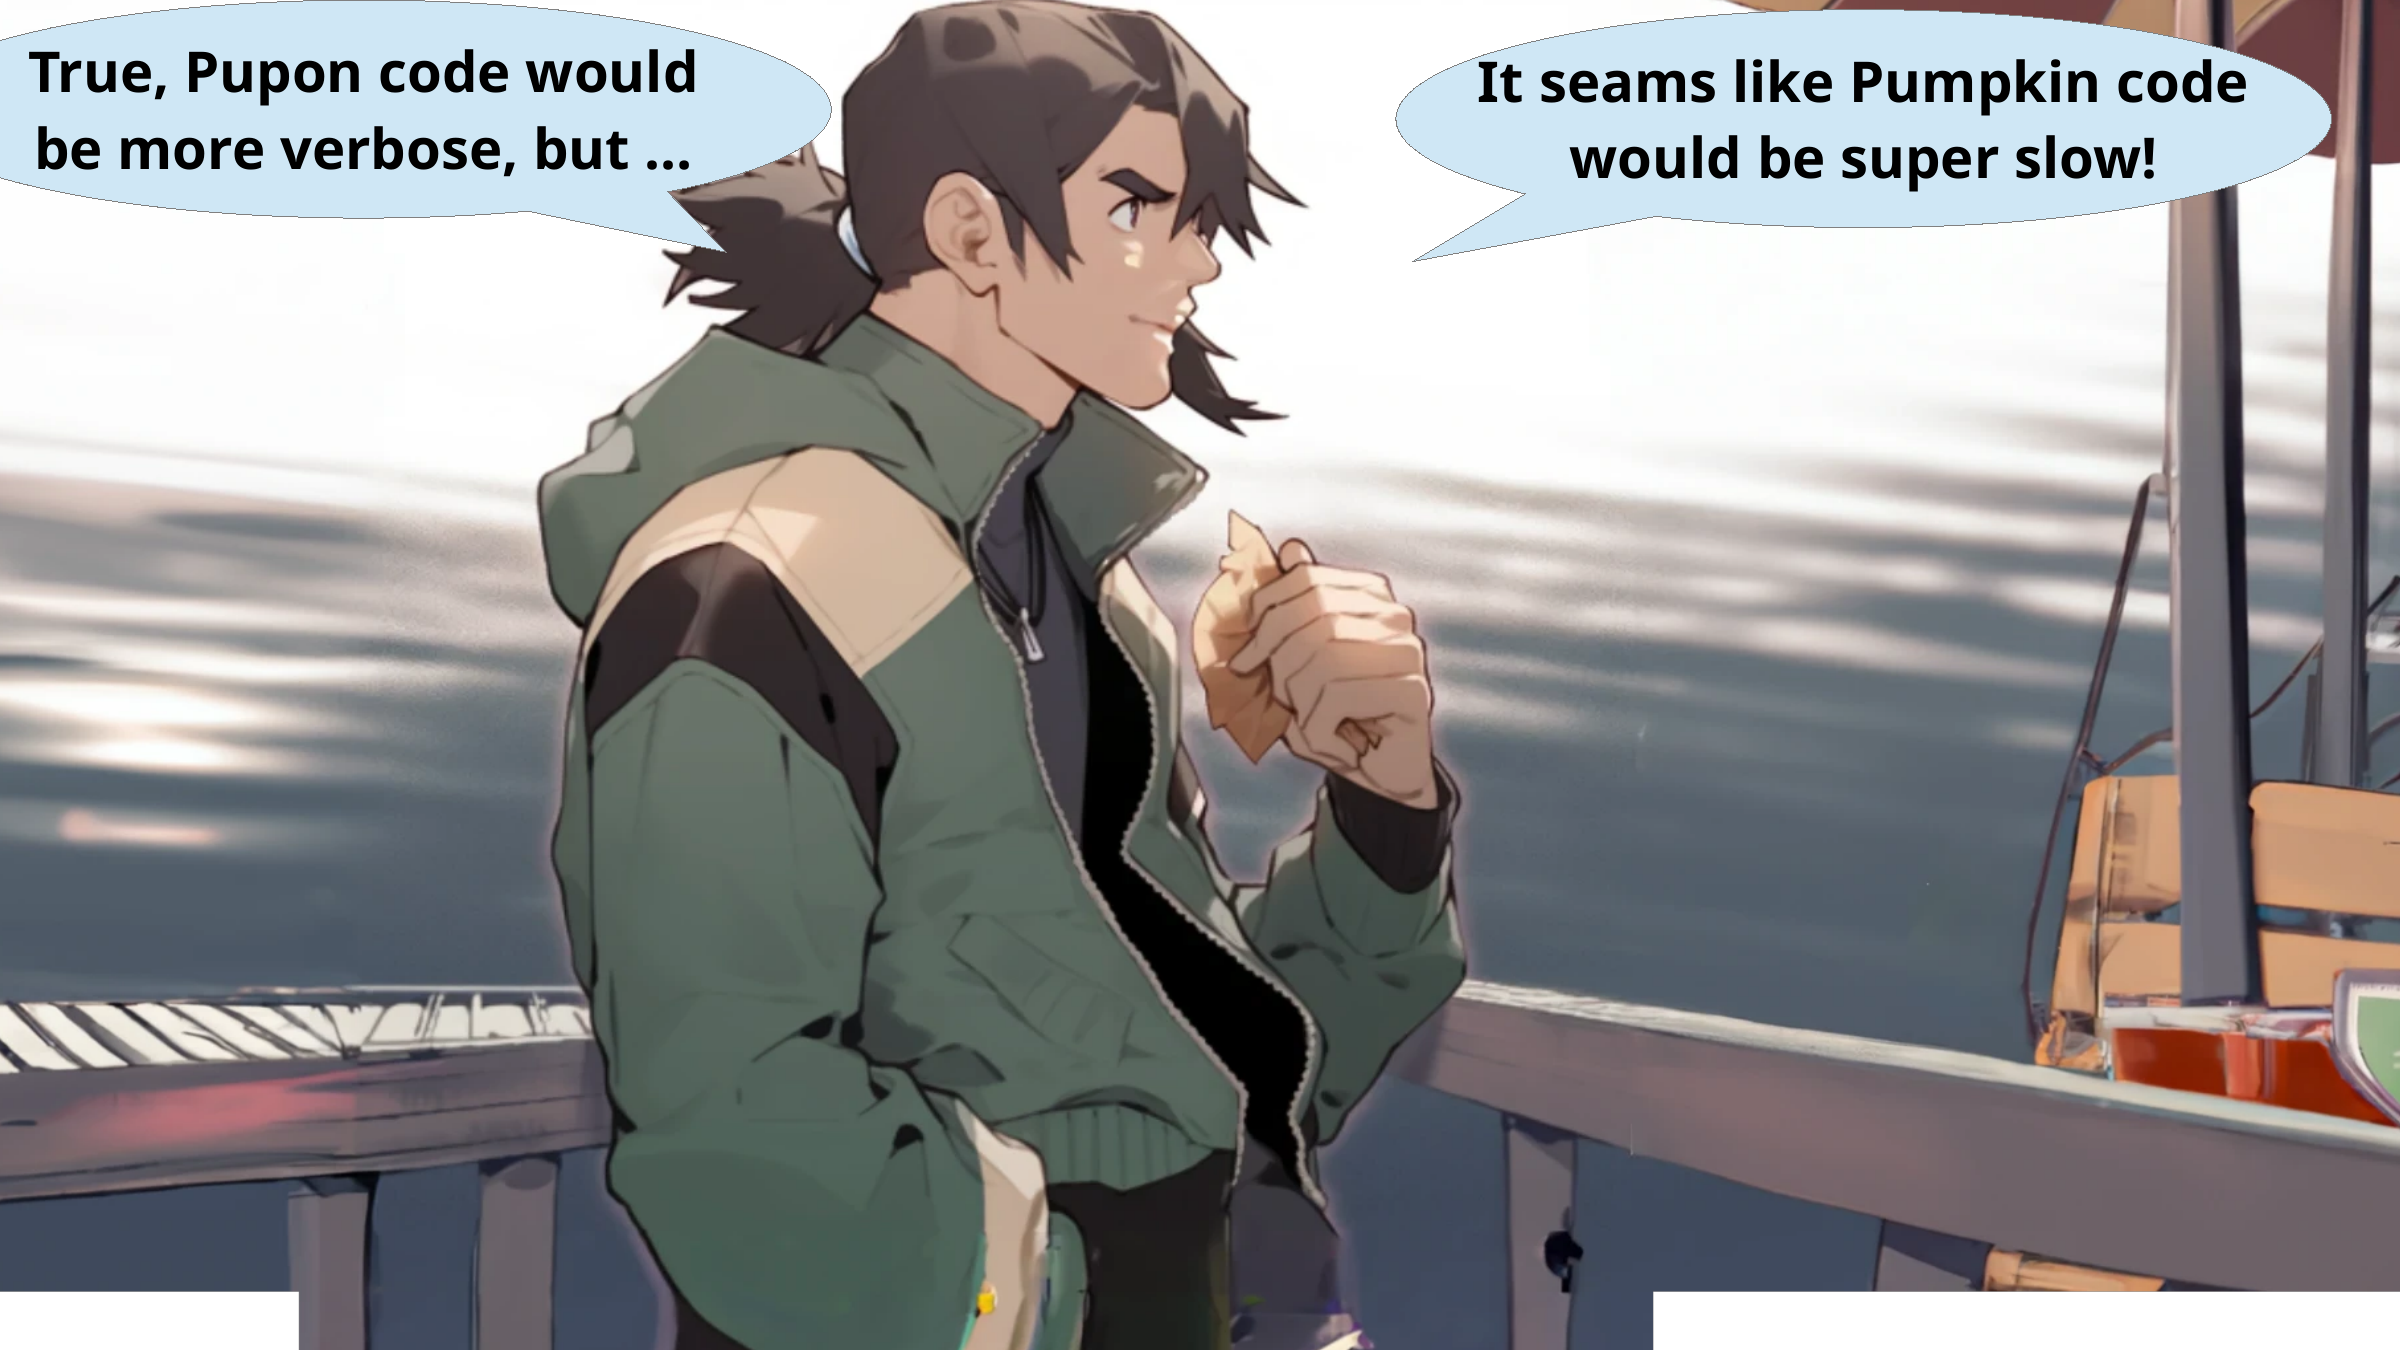

True, Pupon code would
be more verbose, but …
It seams like Pumpkin code
would be super slow!